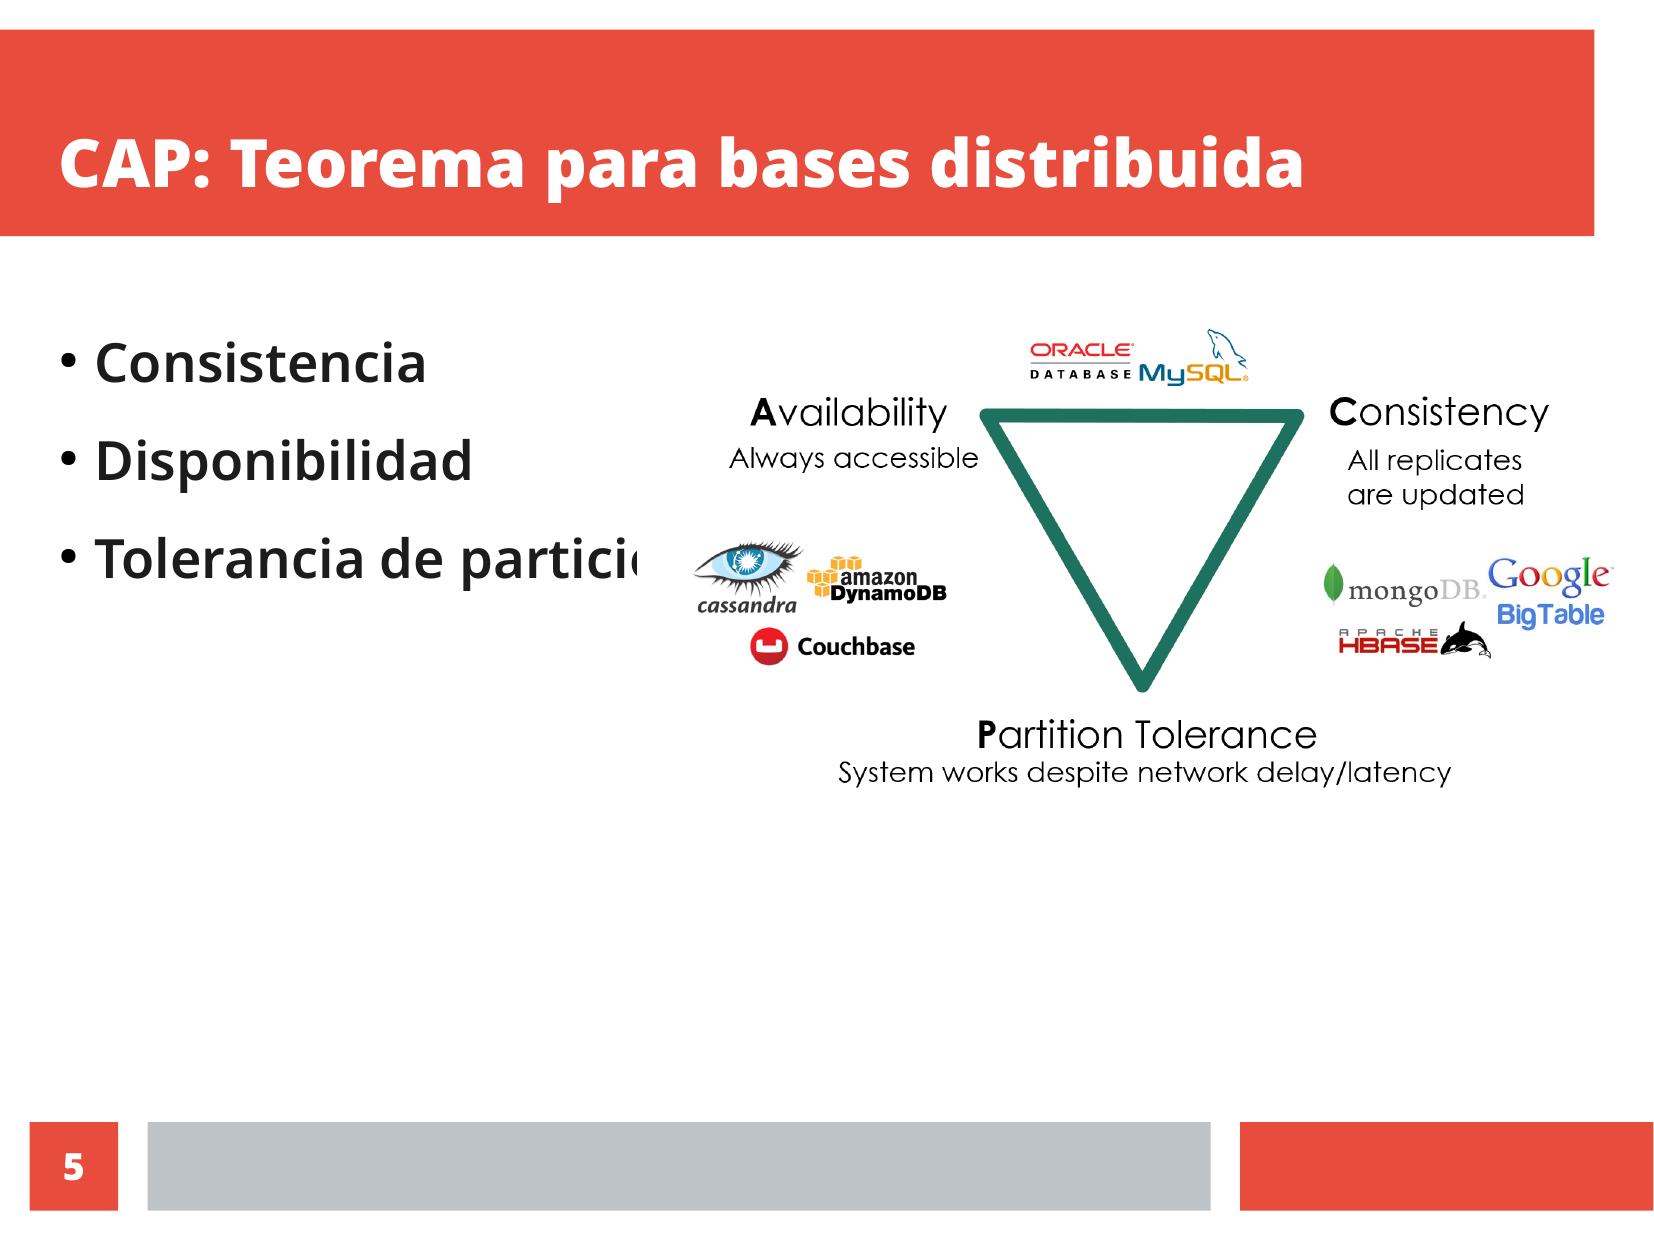

# CAP: Teorema para bases distribuida
Consistencia
Disponibilidad
Tolerancia de partición
5